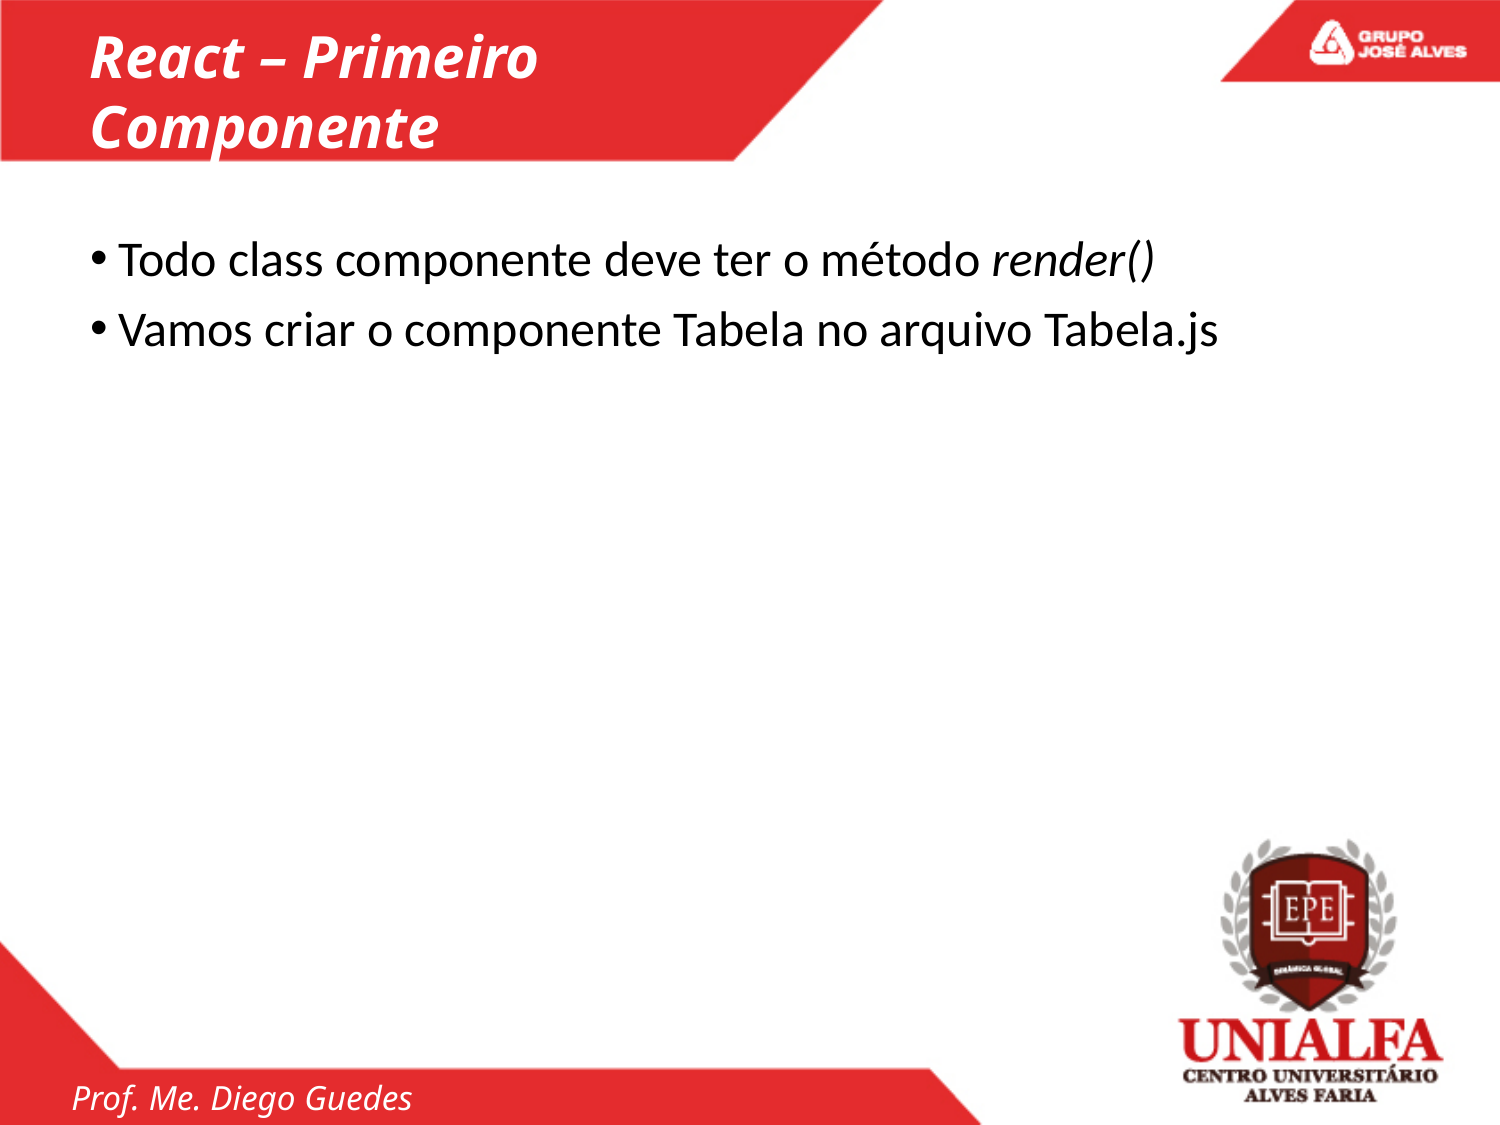

React – Primeiro Componente
# Todo class componente deve ter o método render()
Vamos criar o componente Tabela no arquivo Tabela.js
Prof. Me. Diego Guedes